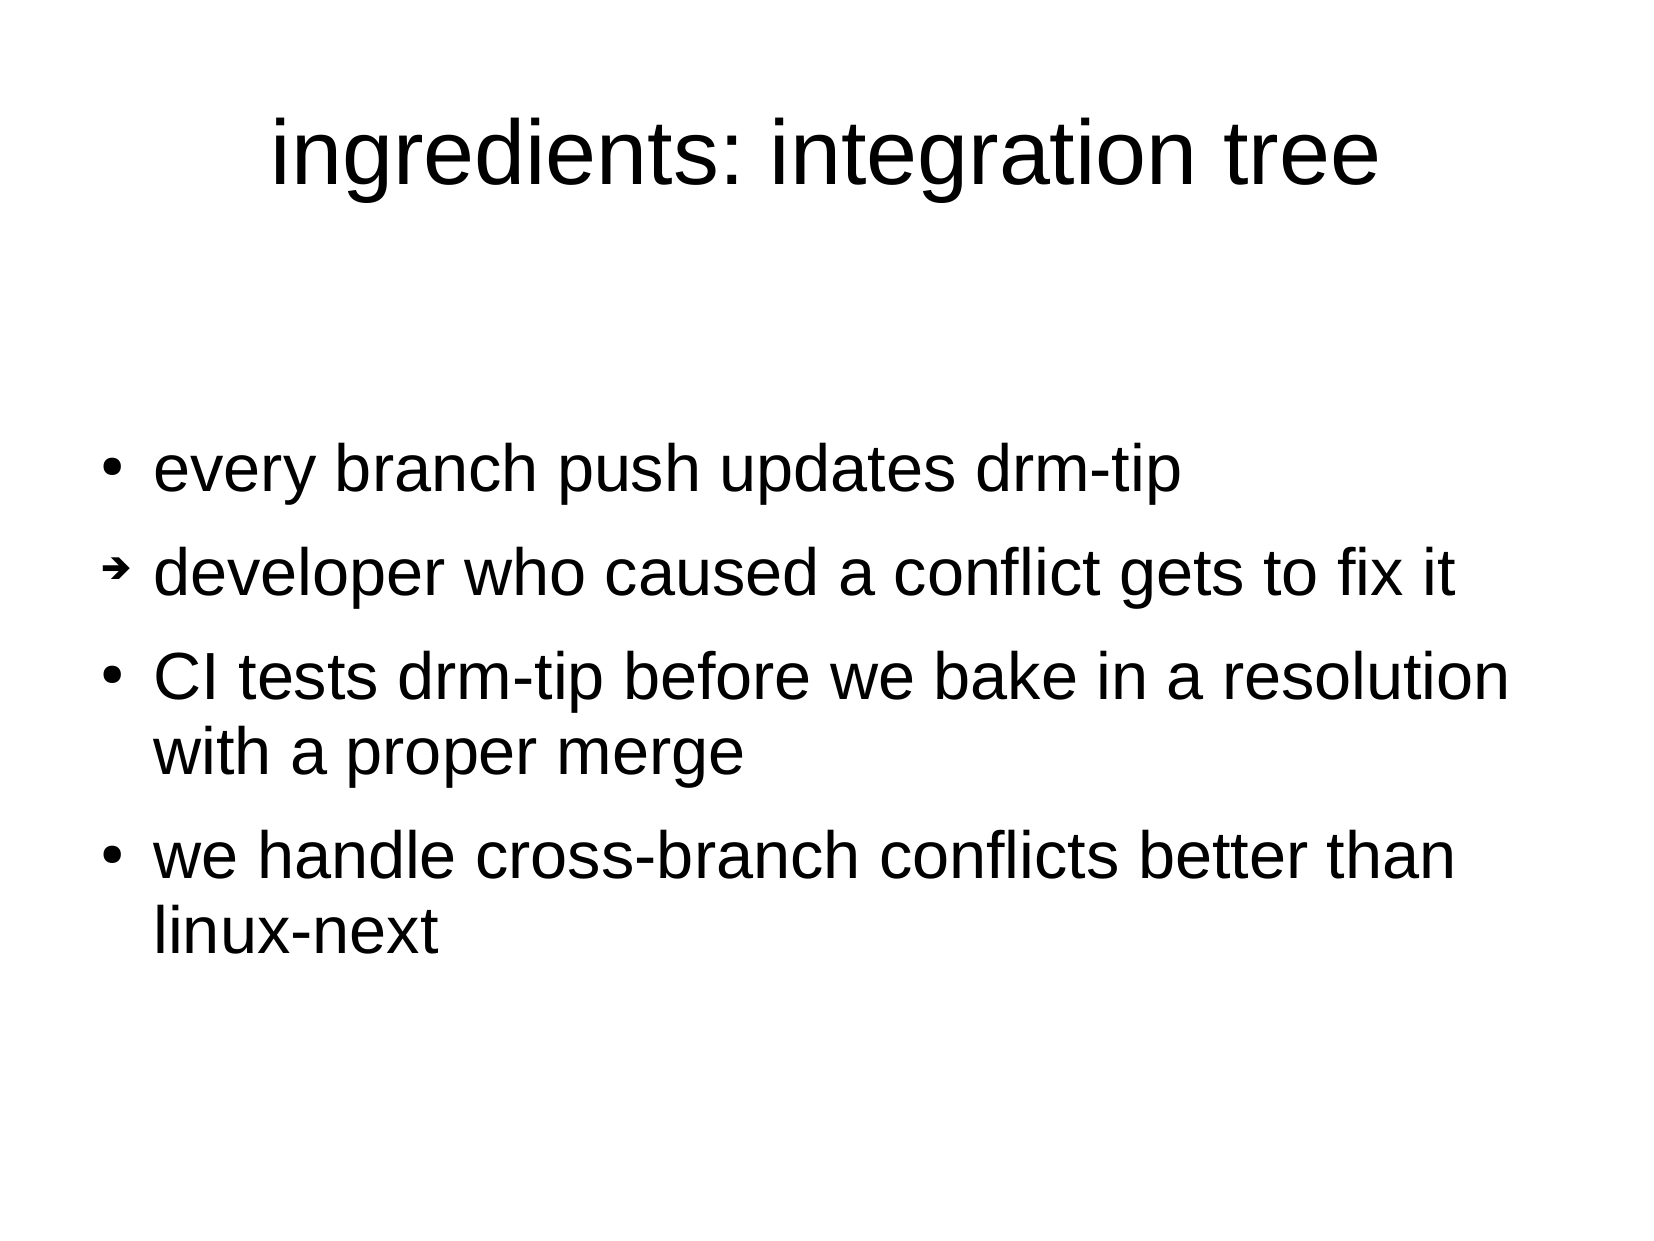

# ingredients: integration tree
every branch push updates drm-tip
developer who caused a conflict gets to fix it
CI tests drm-tip before we bake in a resolution with a proper merge
we handle cross-branch conflicts better than linux-next